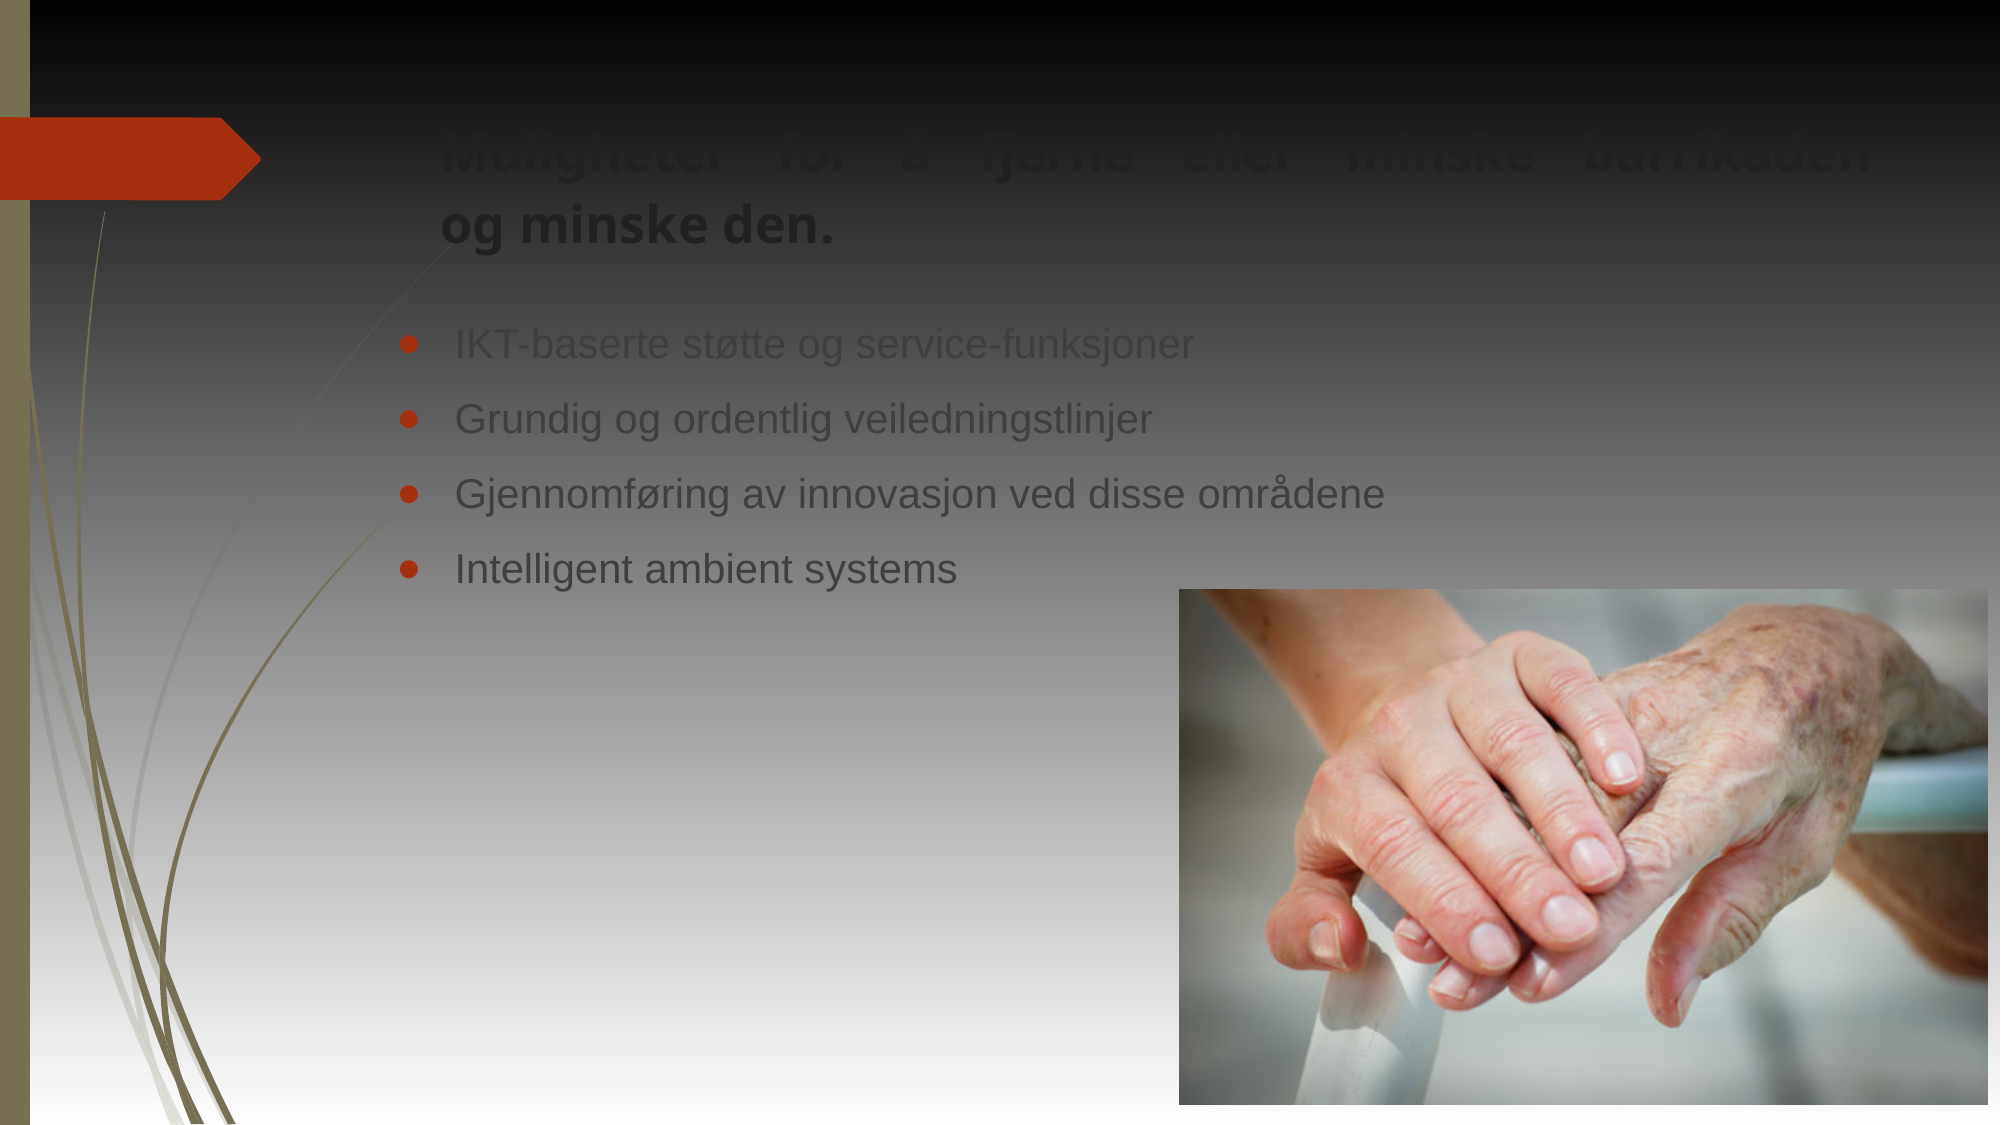

# Muligheter for å fjerne eller minske barrikaden og minske den.
IKT-baserte støtte og service-funksjoner
Grundig og ordentlig veiledningstlinjer
Gjennomføring av innovasjon ved disse områdene
Intelligent ambient systems